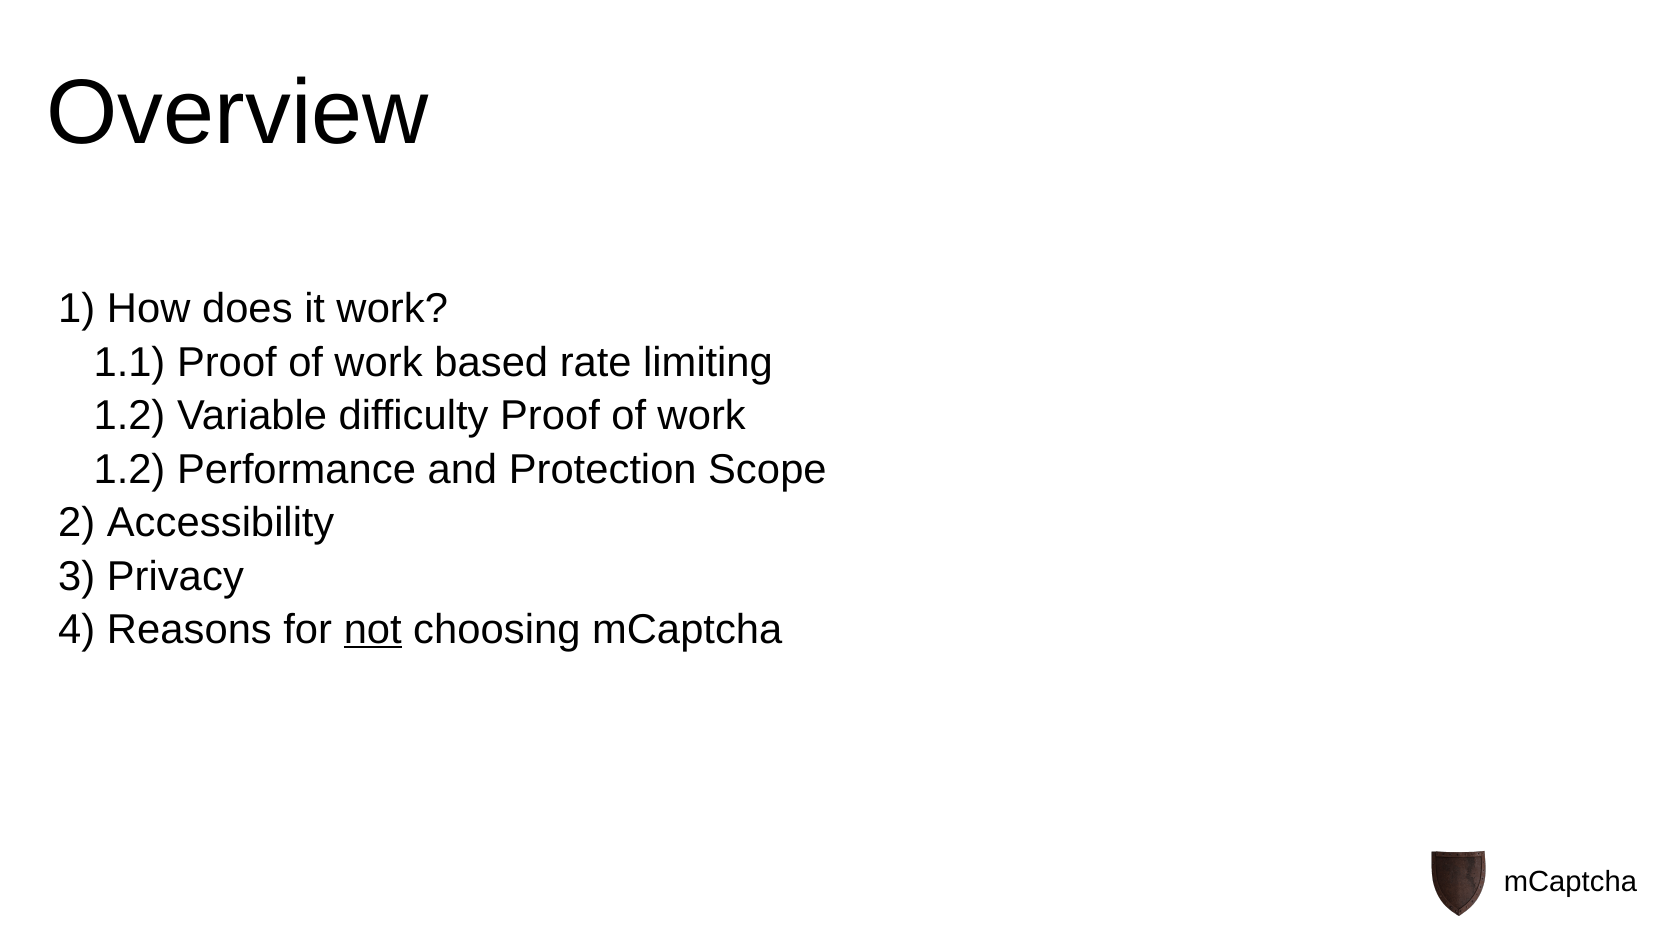

# Overview
 How does it work?
1.1) Proof of work based rate limiting
1.2) Variable difficulty Proof of work
1.2) Performance and Protection Scope
 Accessibility
 Privacy
 Reasons for not choosing mCaptcha
mCaptcha